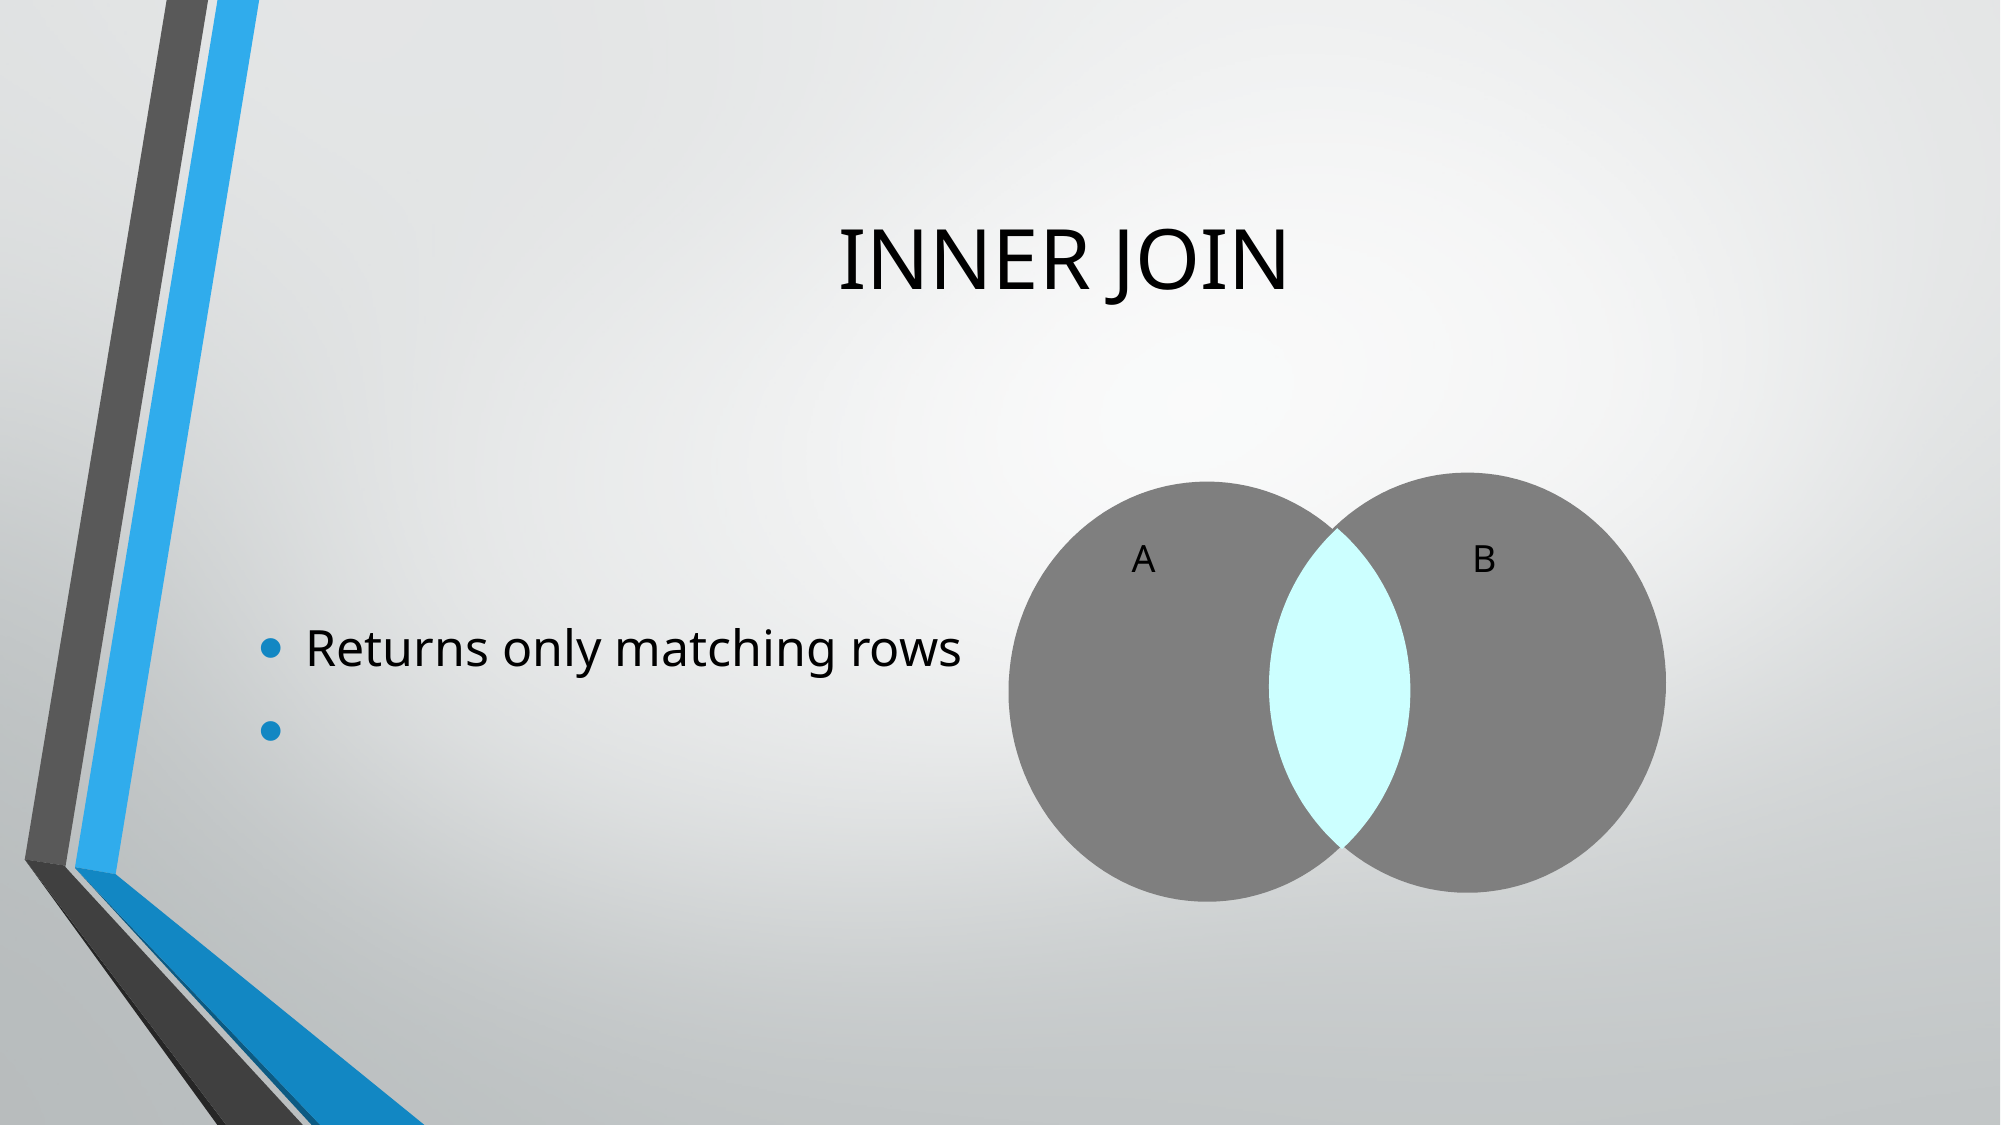

# INNER JOIN
Returns only matching rows
A
B